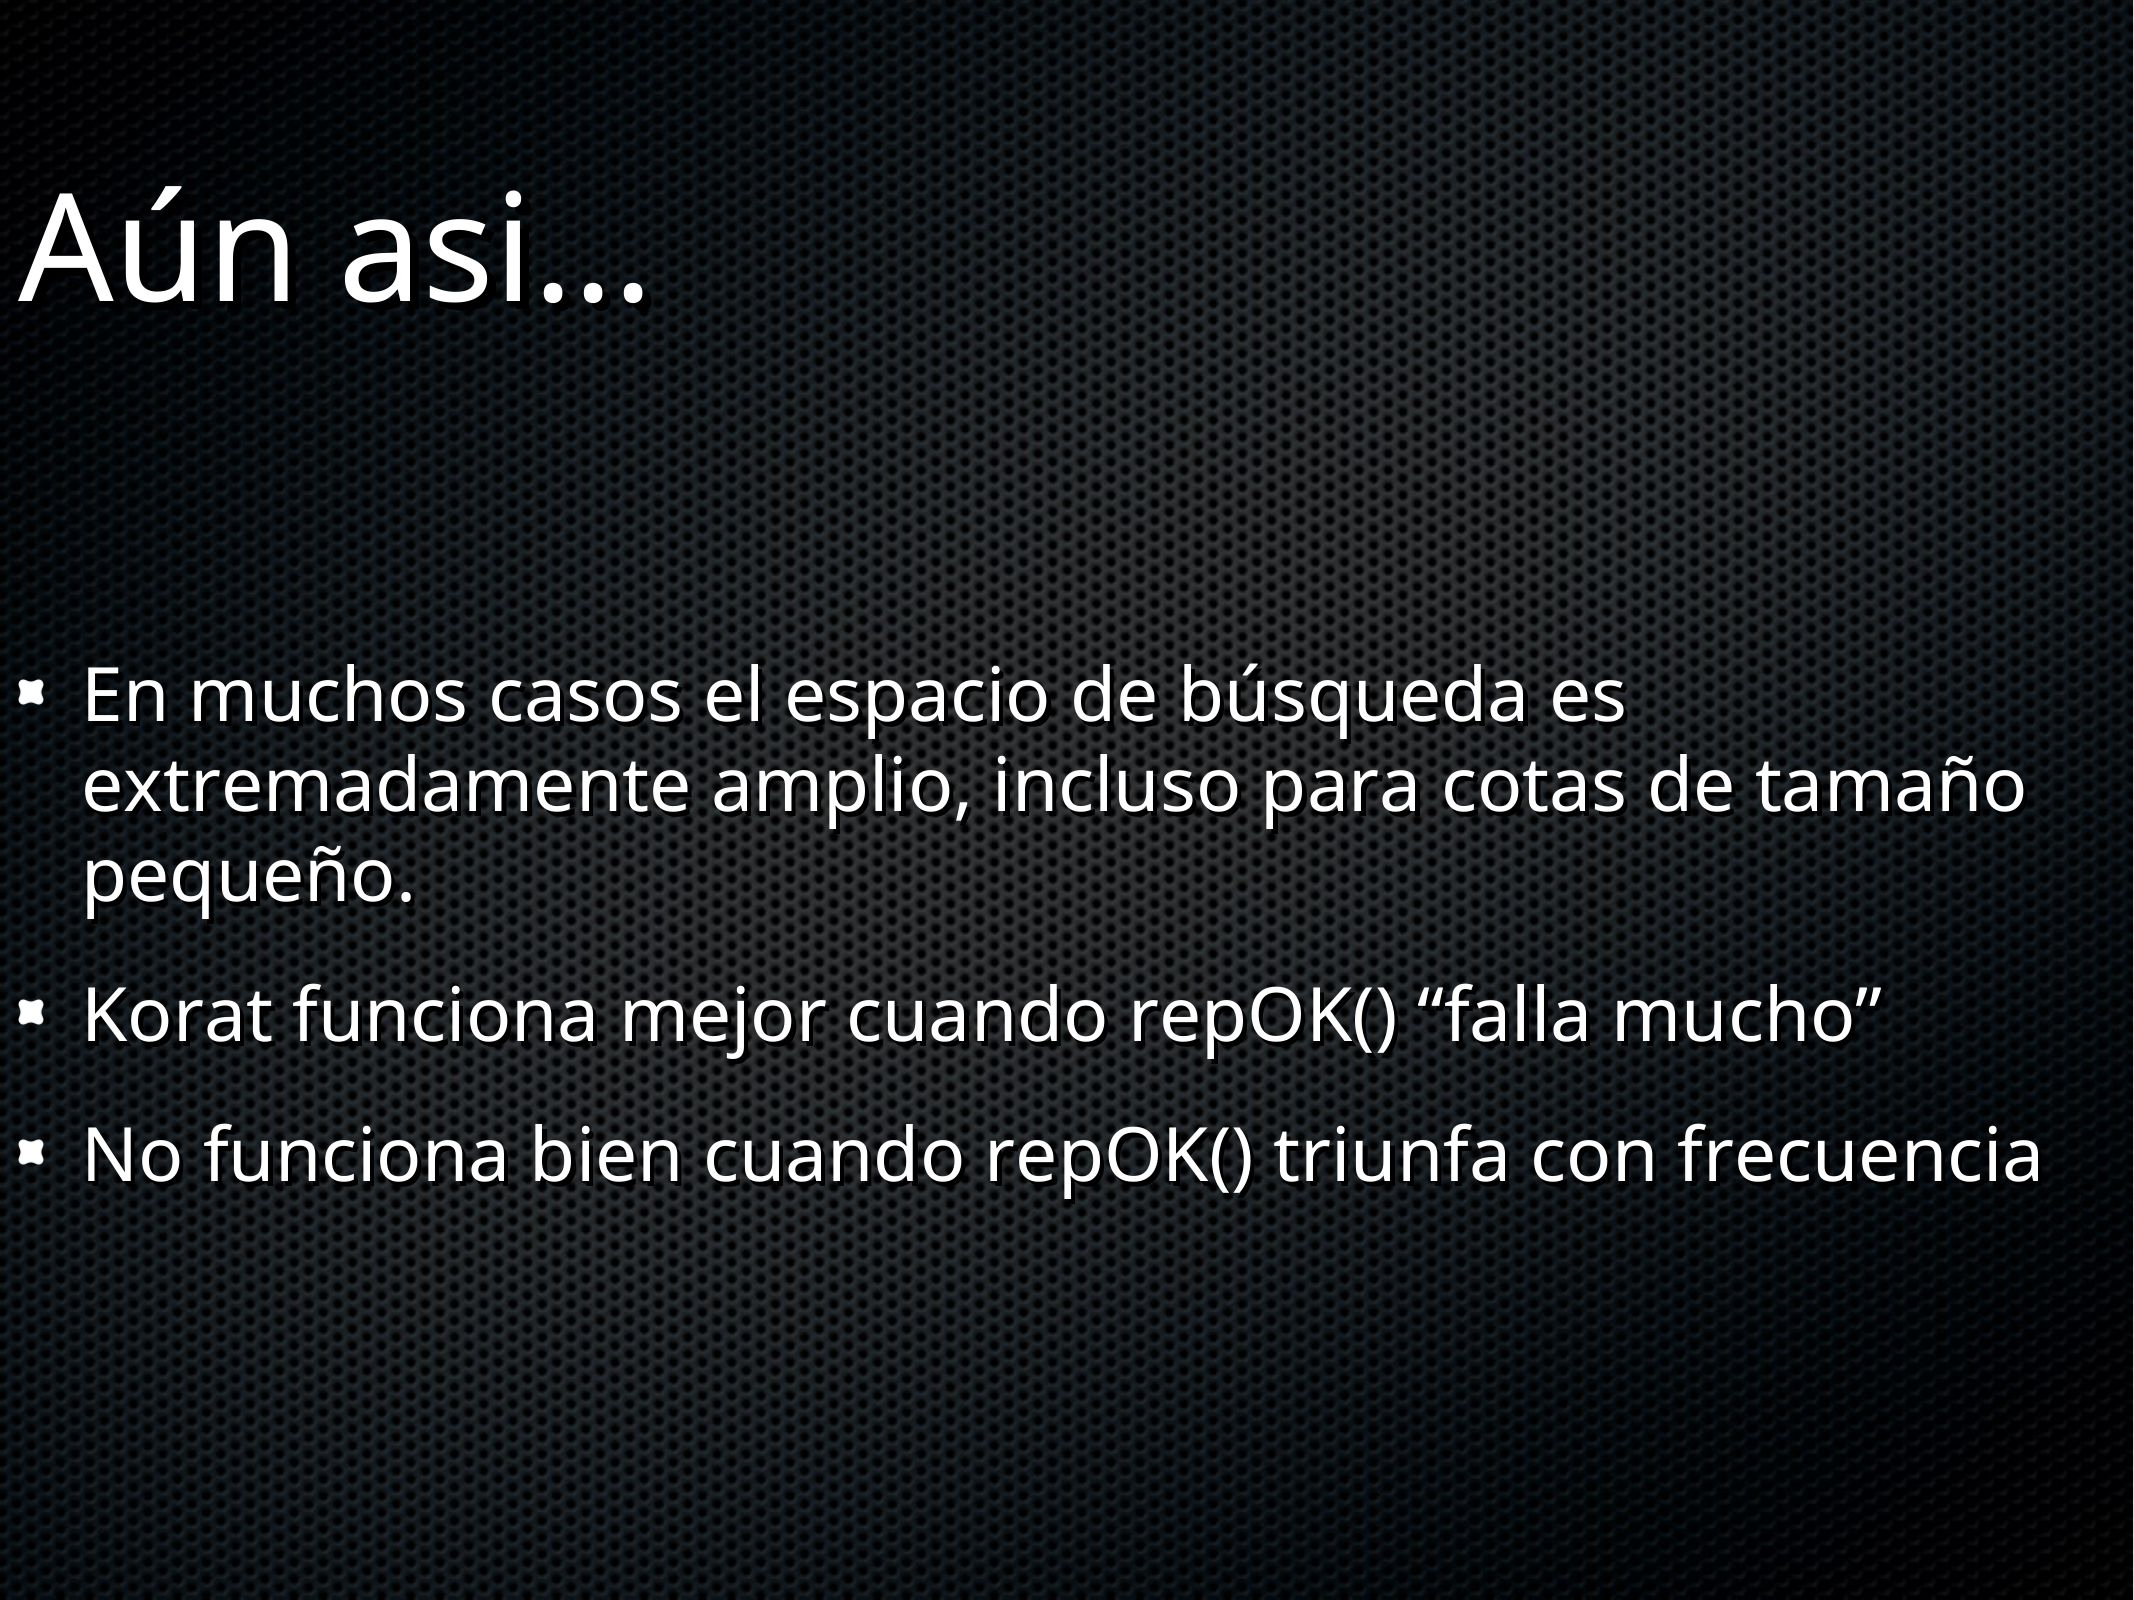

# Aún asi...
En muchos casos el espacio de búsqueda es extremadamente amplio, incluso para cotas de tamaño pequeño.
Korat funciona mejor cuando repOK() “falla mucho”
No funciona bien cuando repOK() triunfa con frecuencia